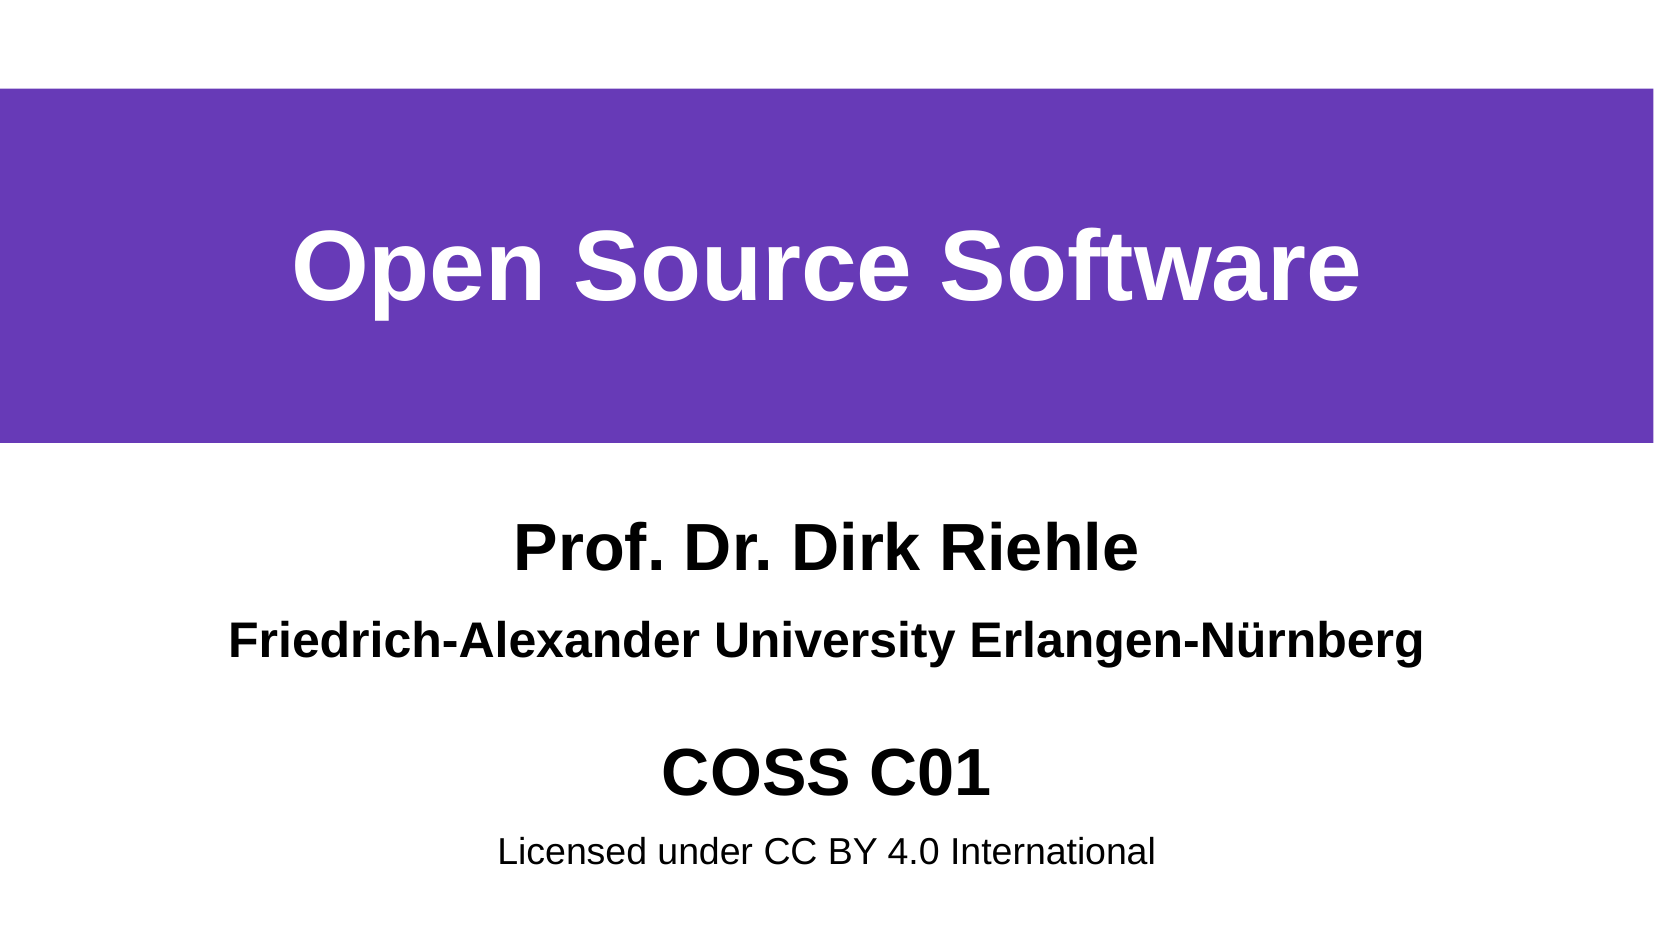

# Open Source Software
Prof. Dr. Dirk Riehle
Friedrich-Alexander University Erlangen-Nürnberg
COSS C01
Licensed under CC BY 4.0 International